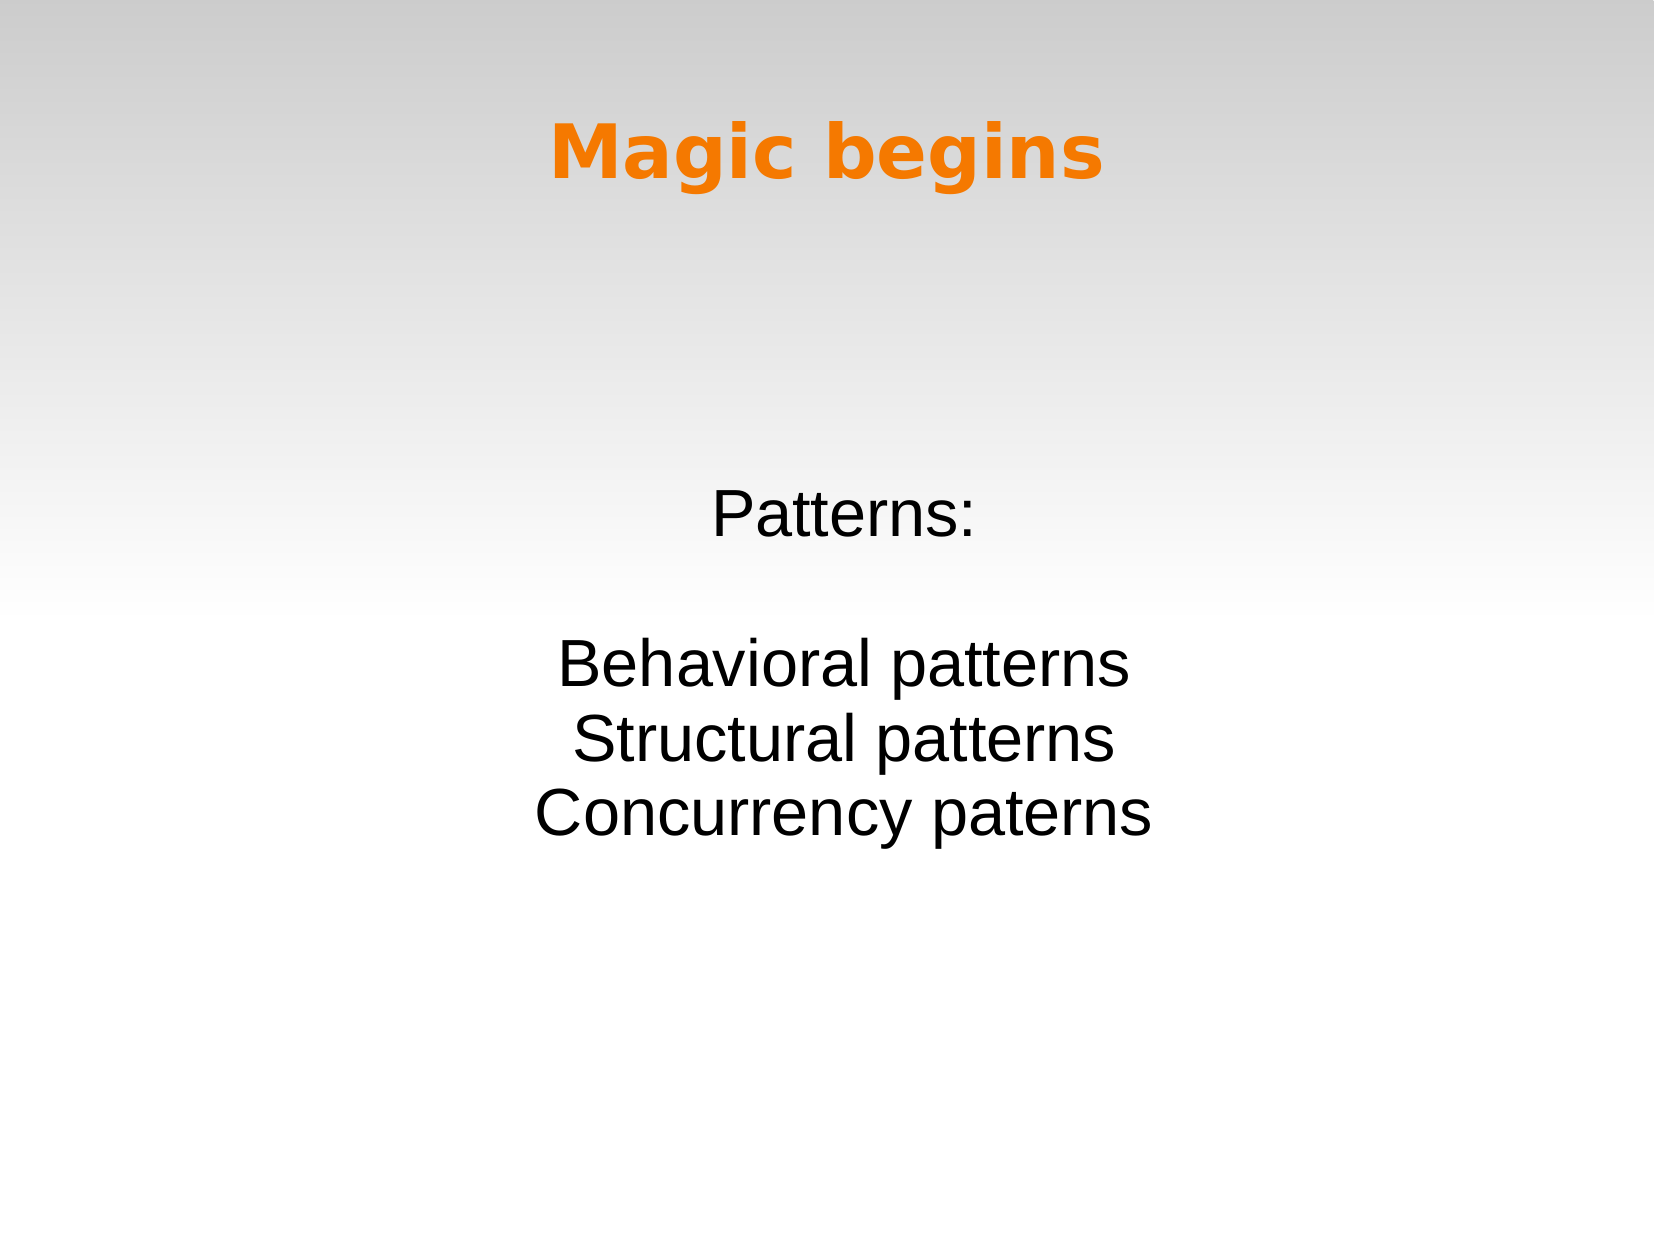

# Magic begins
Patterns:
Behavioral patterns
Structural patterns
Concurrency paterns